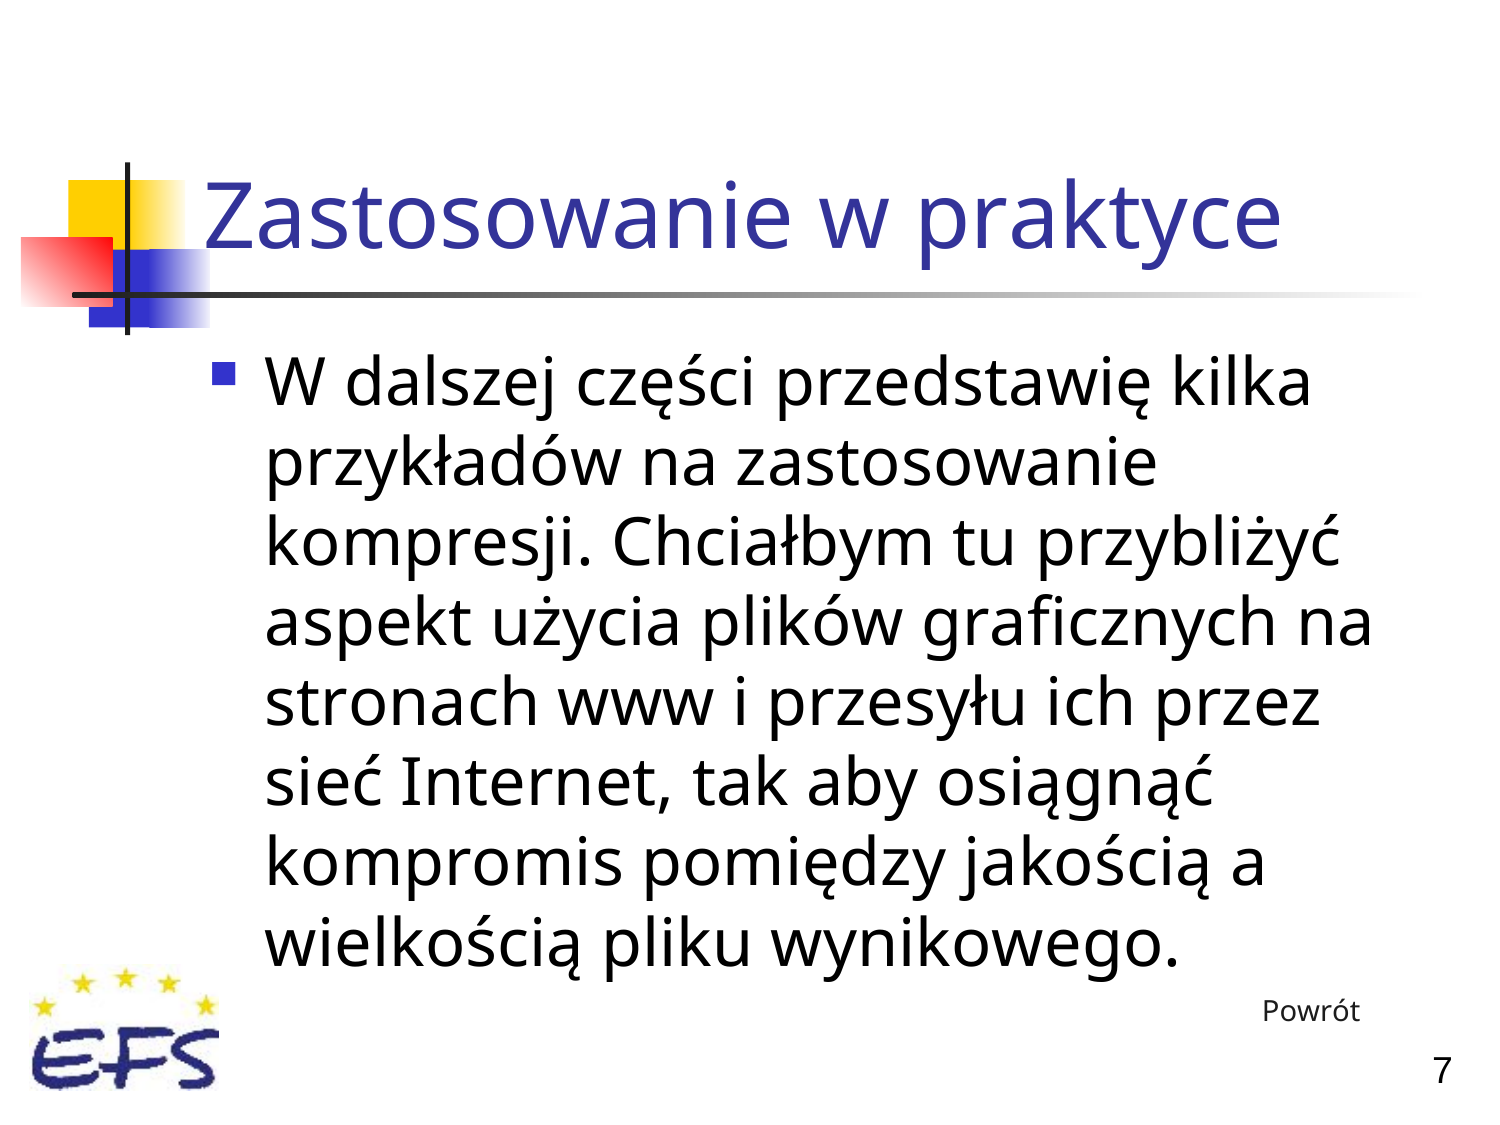

# Zastosowanie w praktyce
W dalszej części przedstawię kilka przykładów na zastosowanie kompresji. Chciałbym tu przybliżyć aspekt użycia plików graficznych na stronach www i przesyłu ich przez sieć Internet, tak aby osiągnąć kompromis pomiędzy jakością a wielkością pliku wynikowego.
Powrót
7